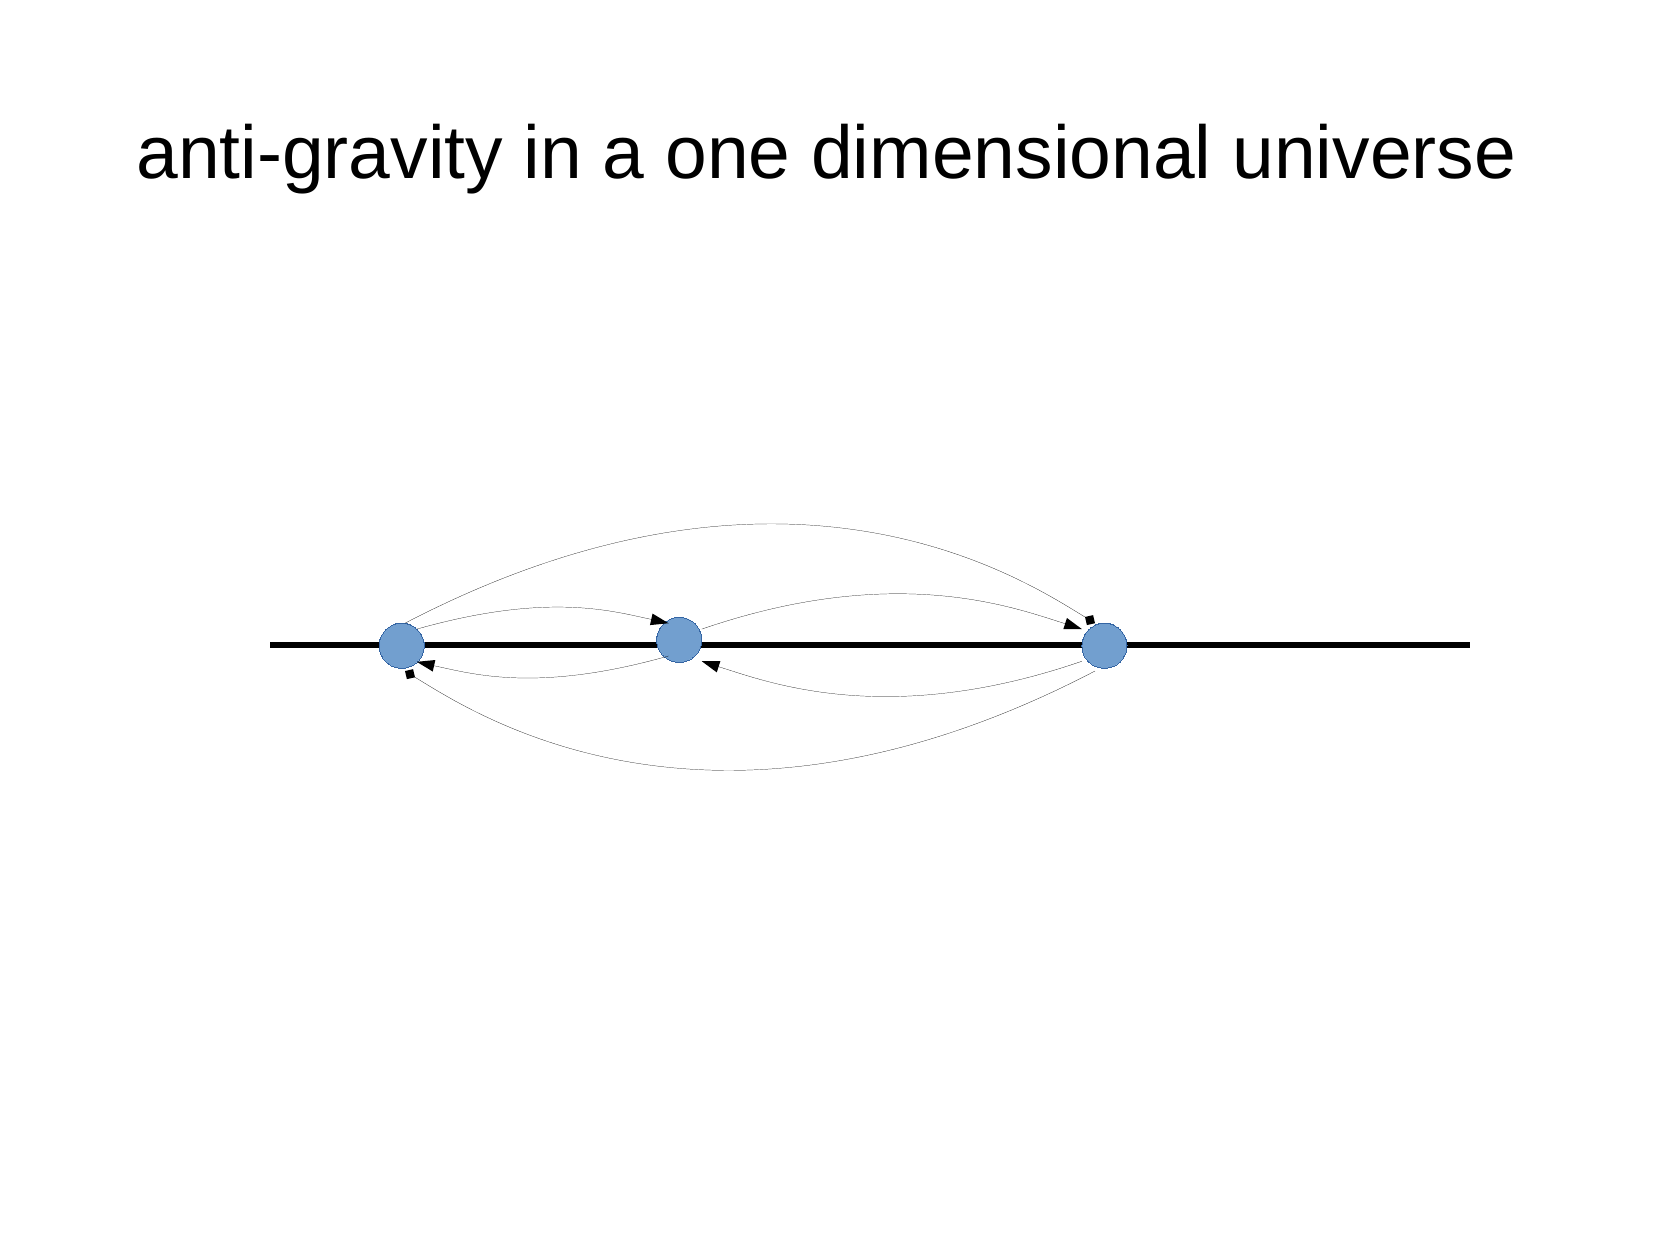

# anti-gravity in a one dimensional universe